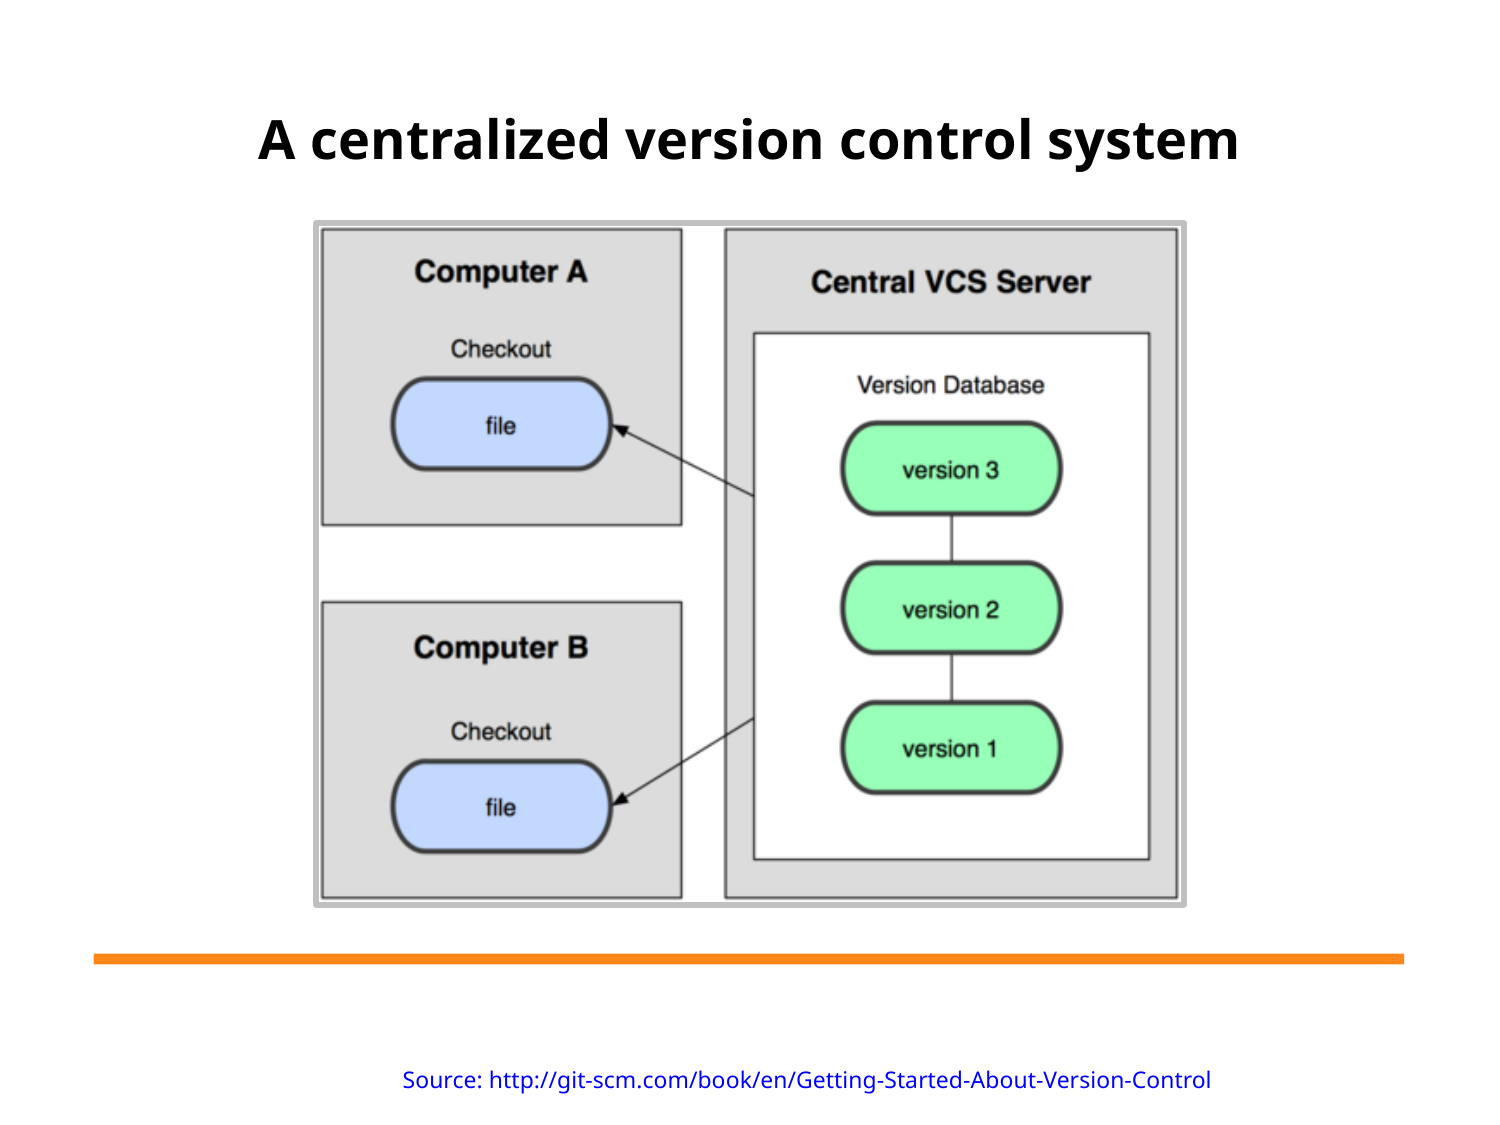

# A centralized version control system
Source: http://git-scm.com/book/en/Getting-Started-About-Version-Control